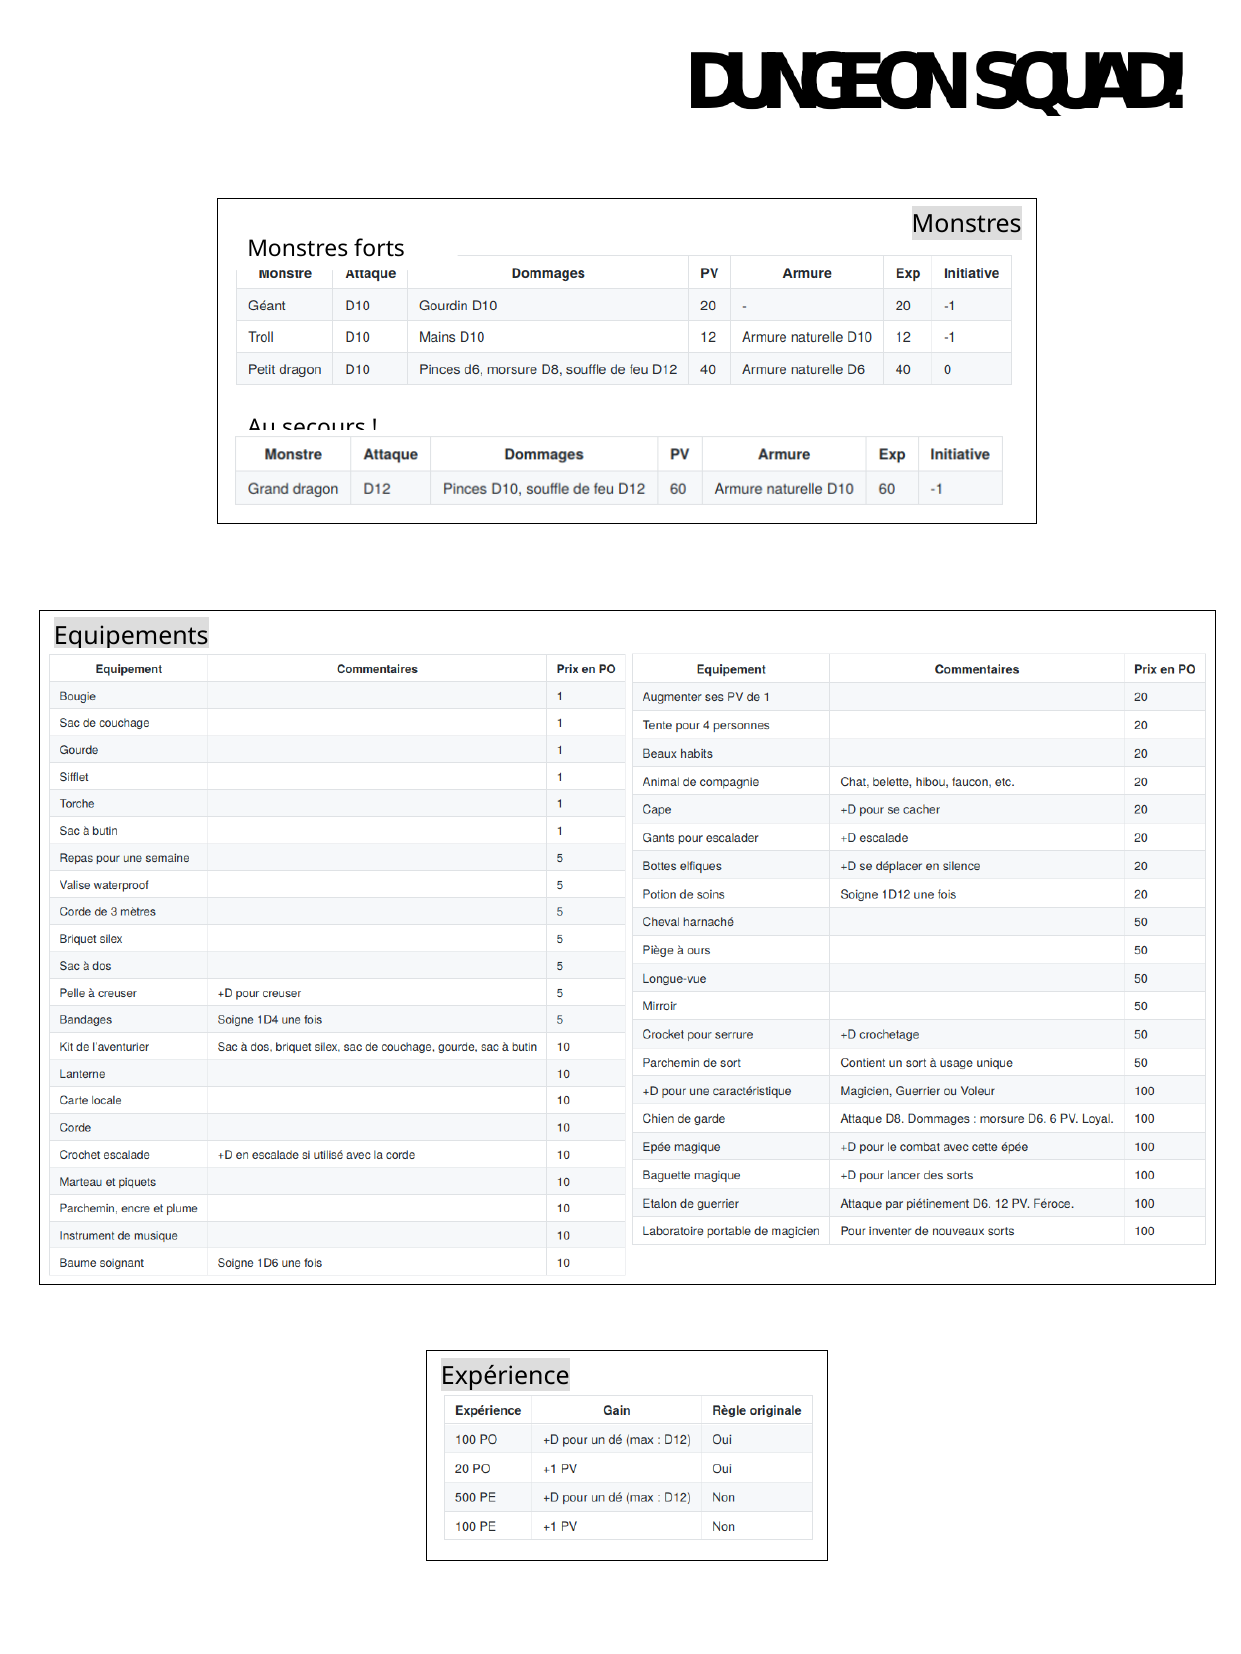

Monstres
Monstres forts
Au secours !
Equipements
Expérience